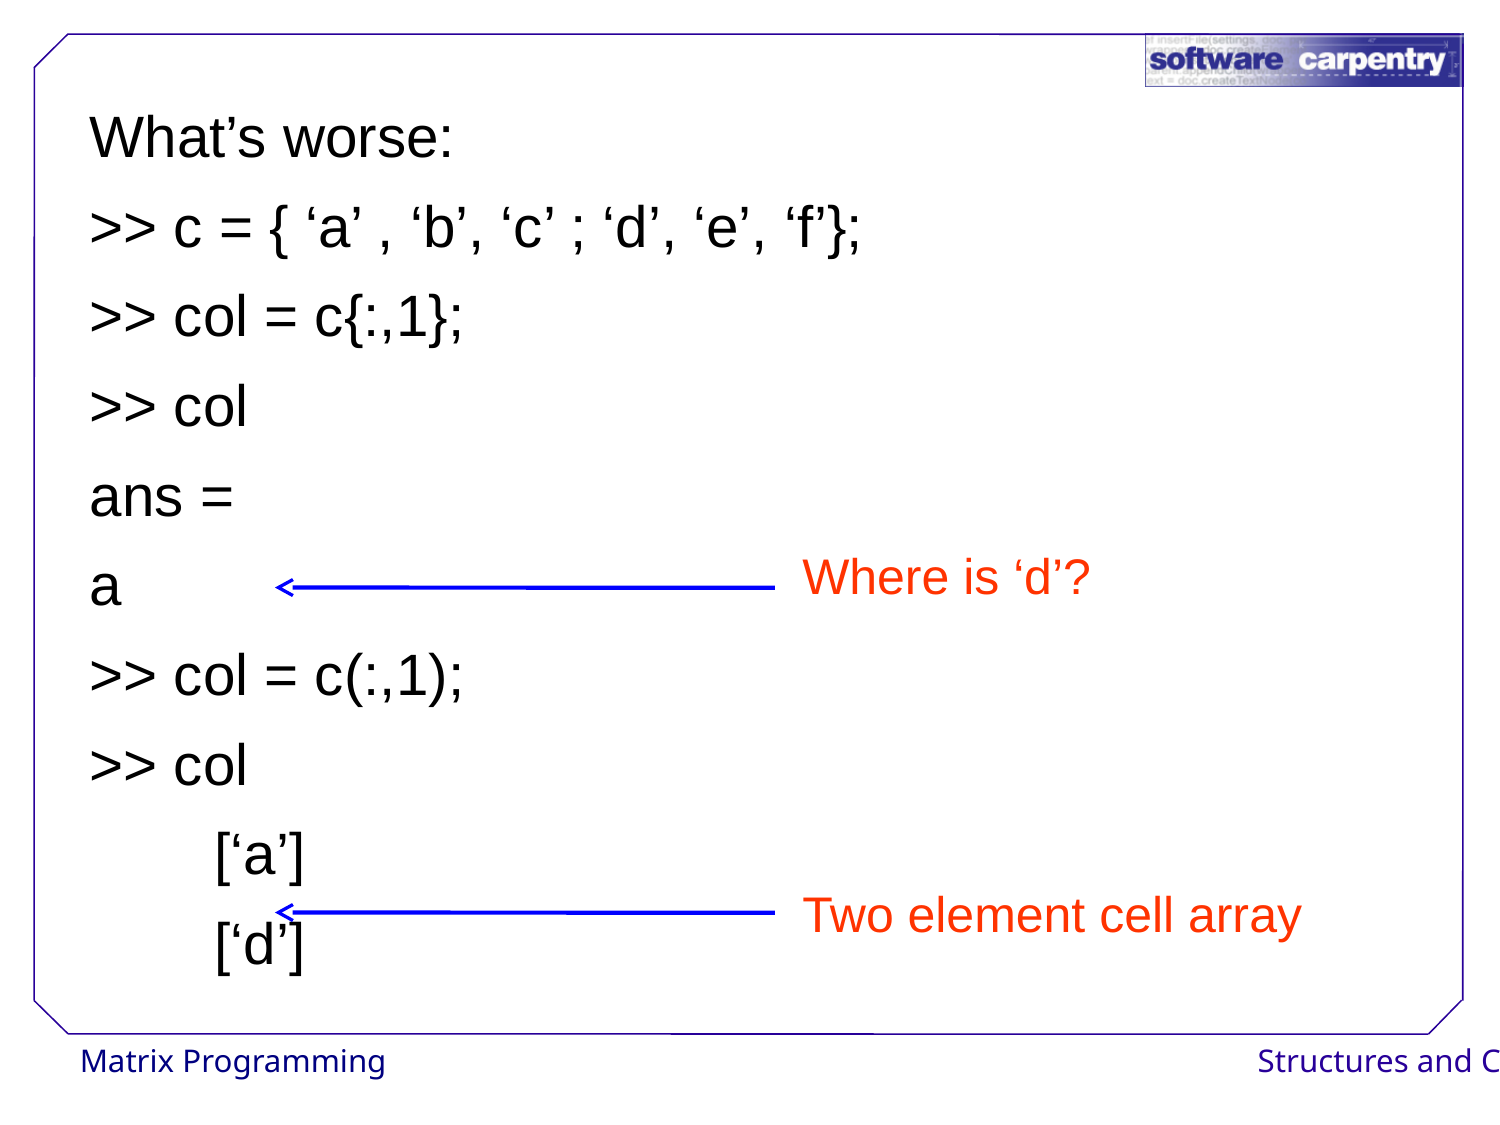

# What’s worse:
>> c = { ‘a’ , ‘b’, ‘c’ ; ‘d’, ‘e’, ‘f’};
>> col = c{:,1};
>> col
ans =
a
>> col = c(:,1);
>> col
	[‘a’]
	[‘d’]
Where is ‘d’?
Two element cell array